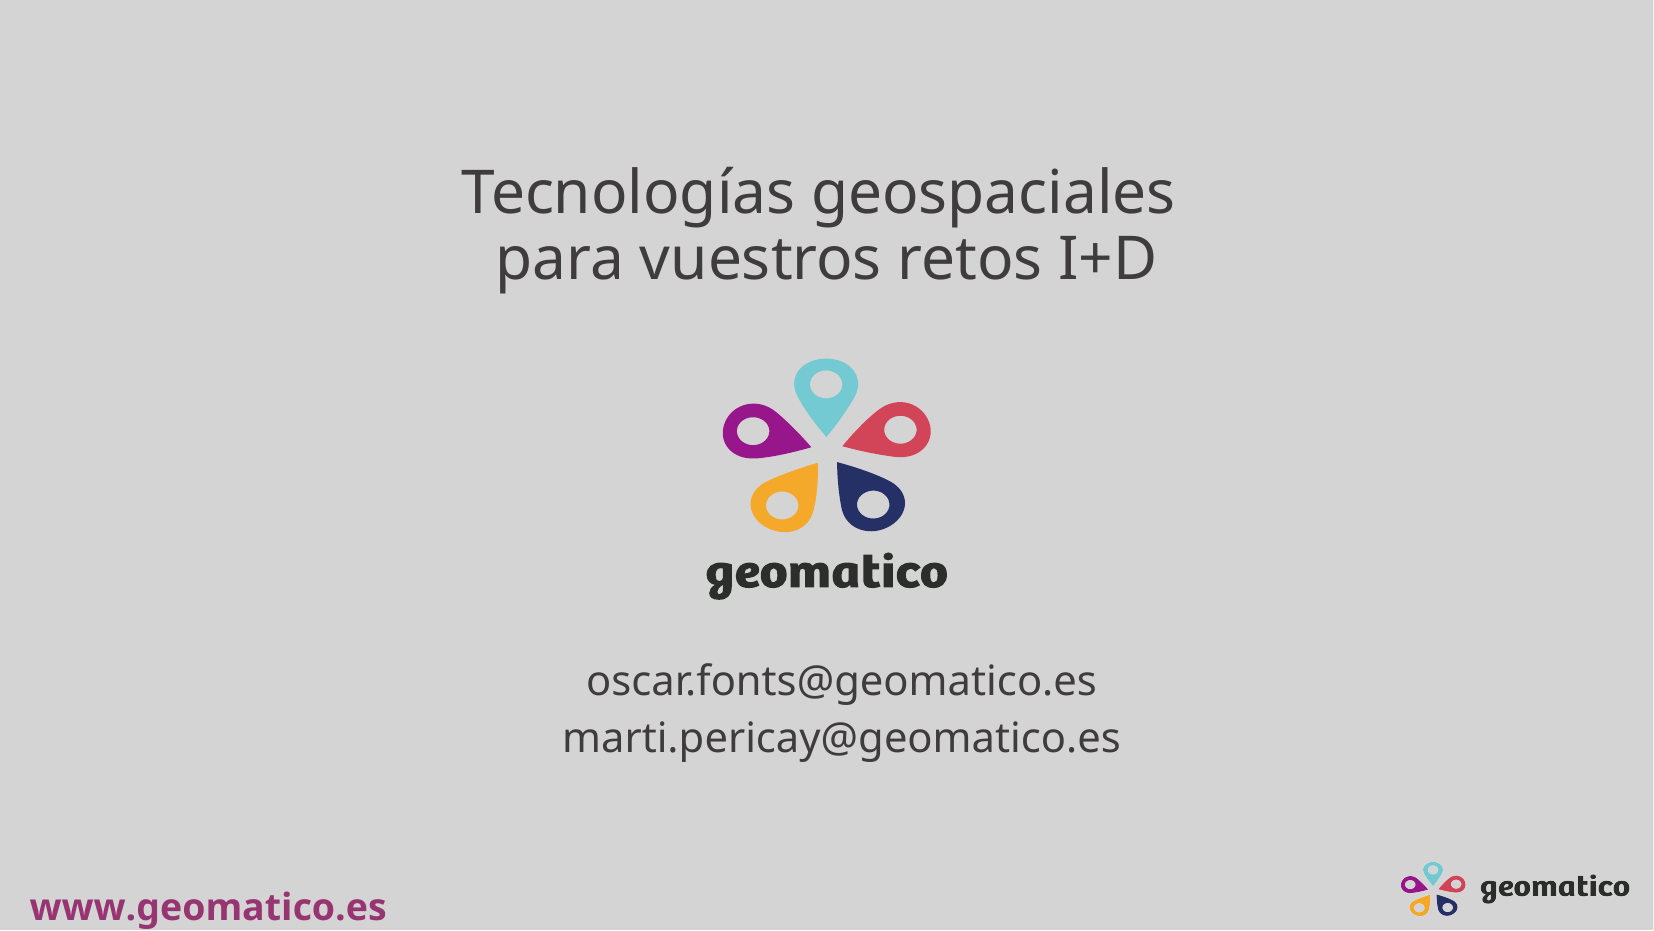

Tecnologías geospaciales
para vuestros retos I+D
oscar.fonts@geomatico.esmarti.pericay@geomatico.es